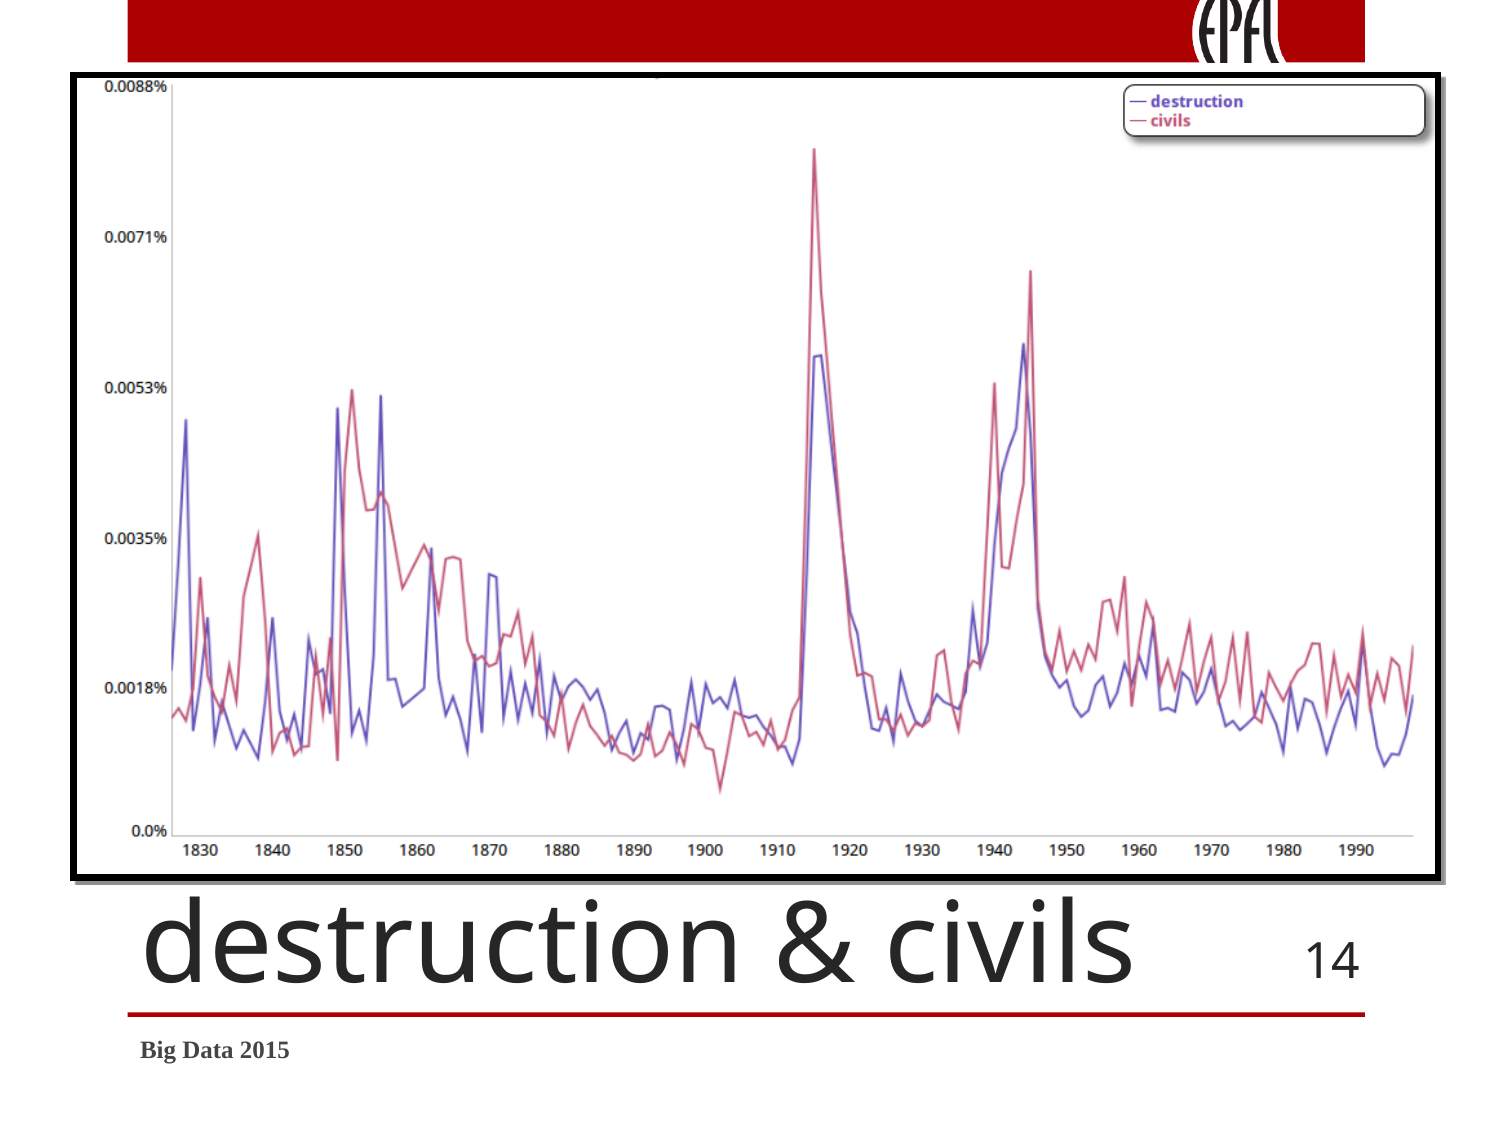

# destruction & civils
Big Data 2015